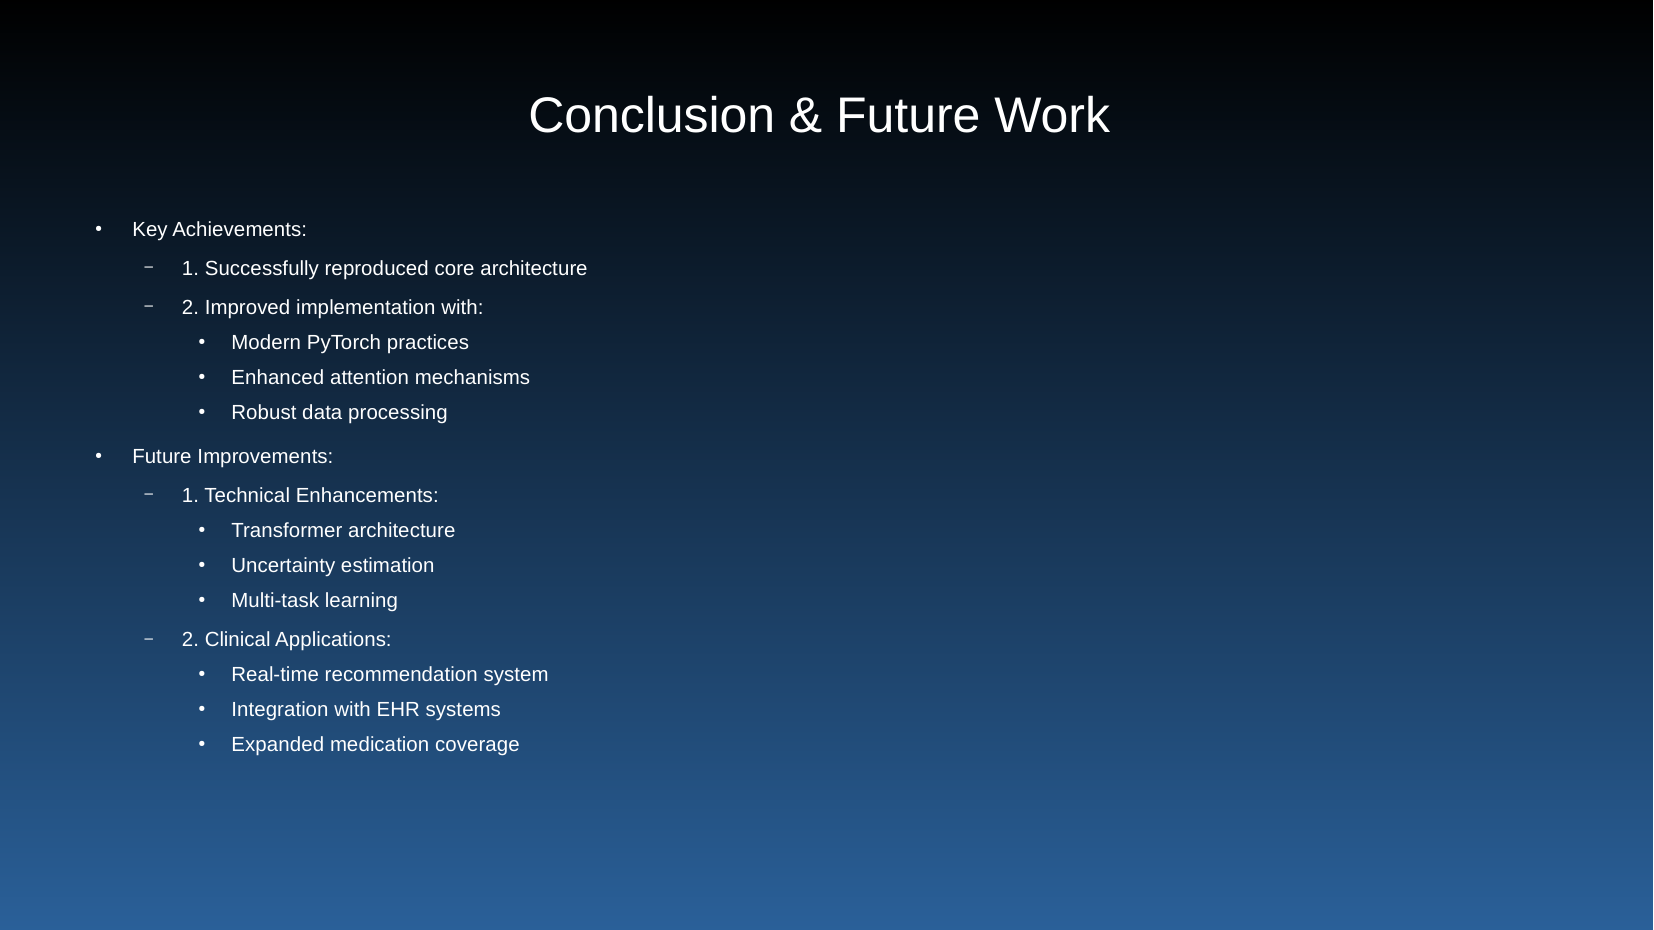

# Conclusion & Future Work
Key Achievements:
1. Successfully reproduced core architecture
2. Improved implementation with:
Modern PyTorch practices
Enhanced attention mechanisms
Robust data processing
Future Improvements:
1. Technical Enhancements:
Transformer architecture
Uncertainty estimation
Multi-task learning
2. Clinical Applications:
Real-time recommendation system
Integration with EHR systems
Expanded medication coverage